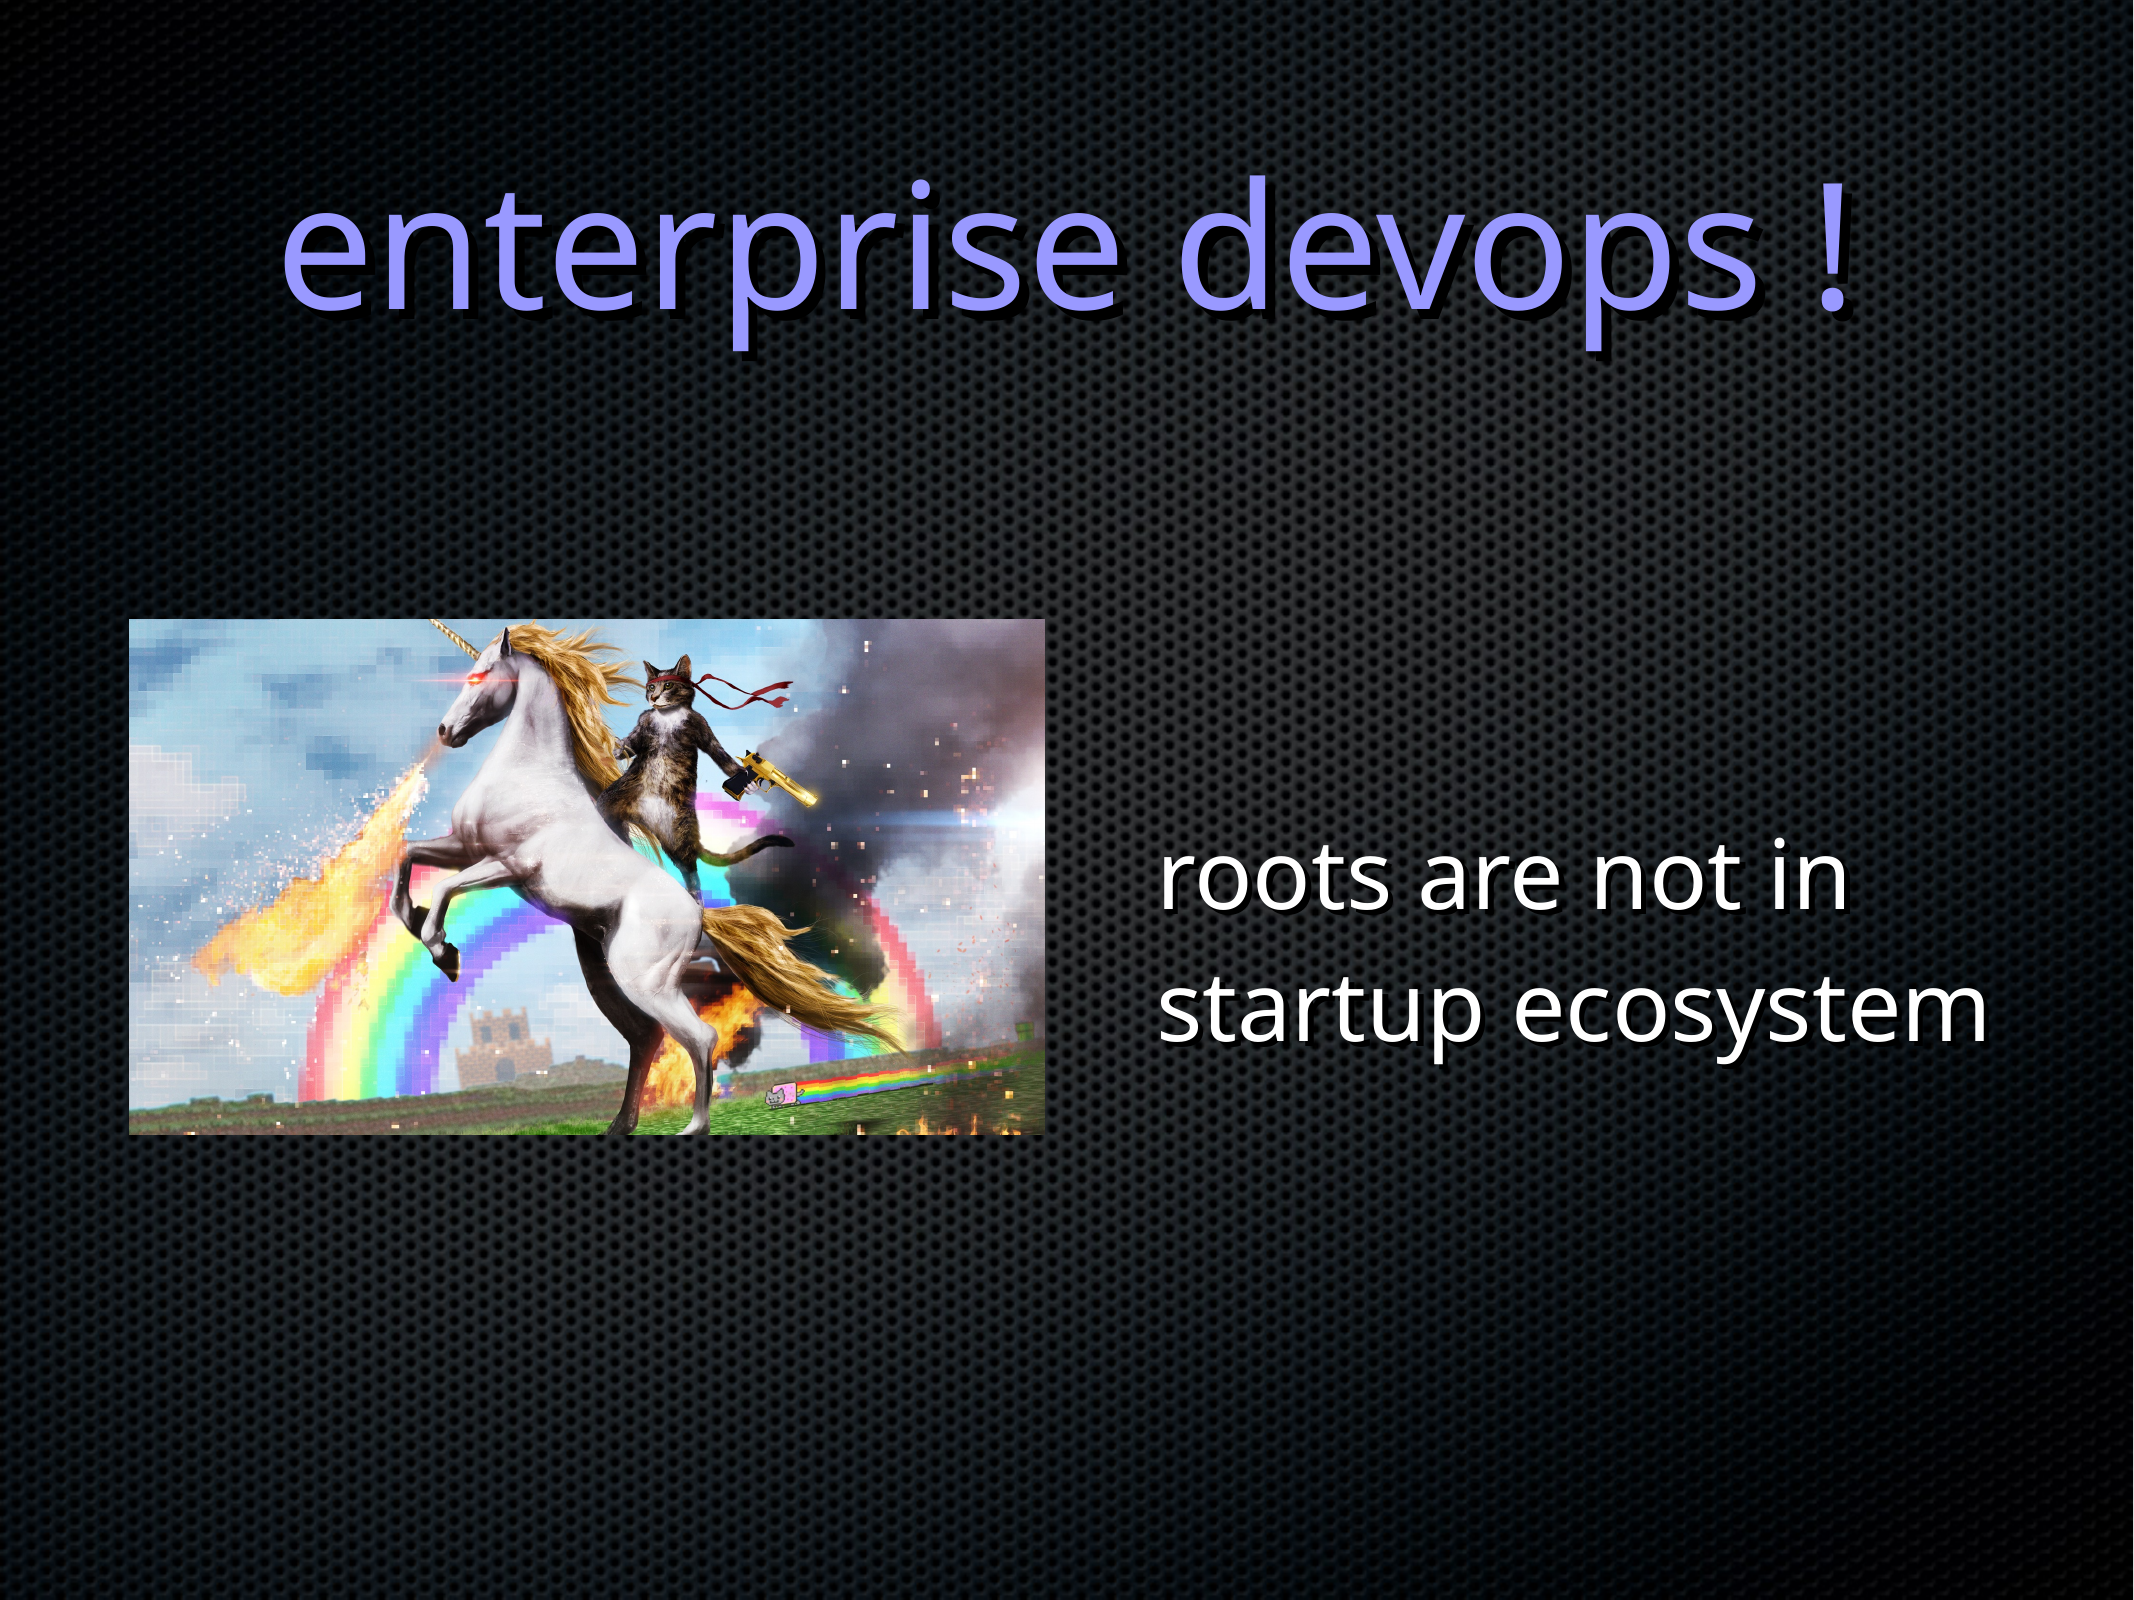

# enterprise devops !
roots are not in startup ecosystem